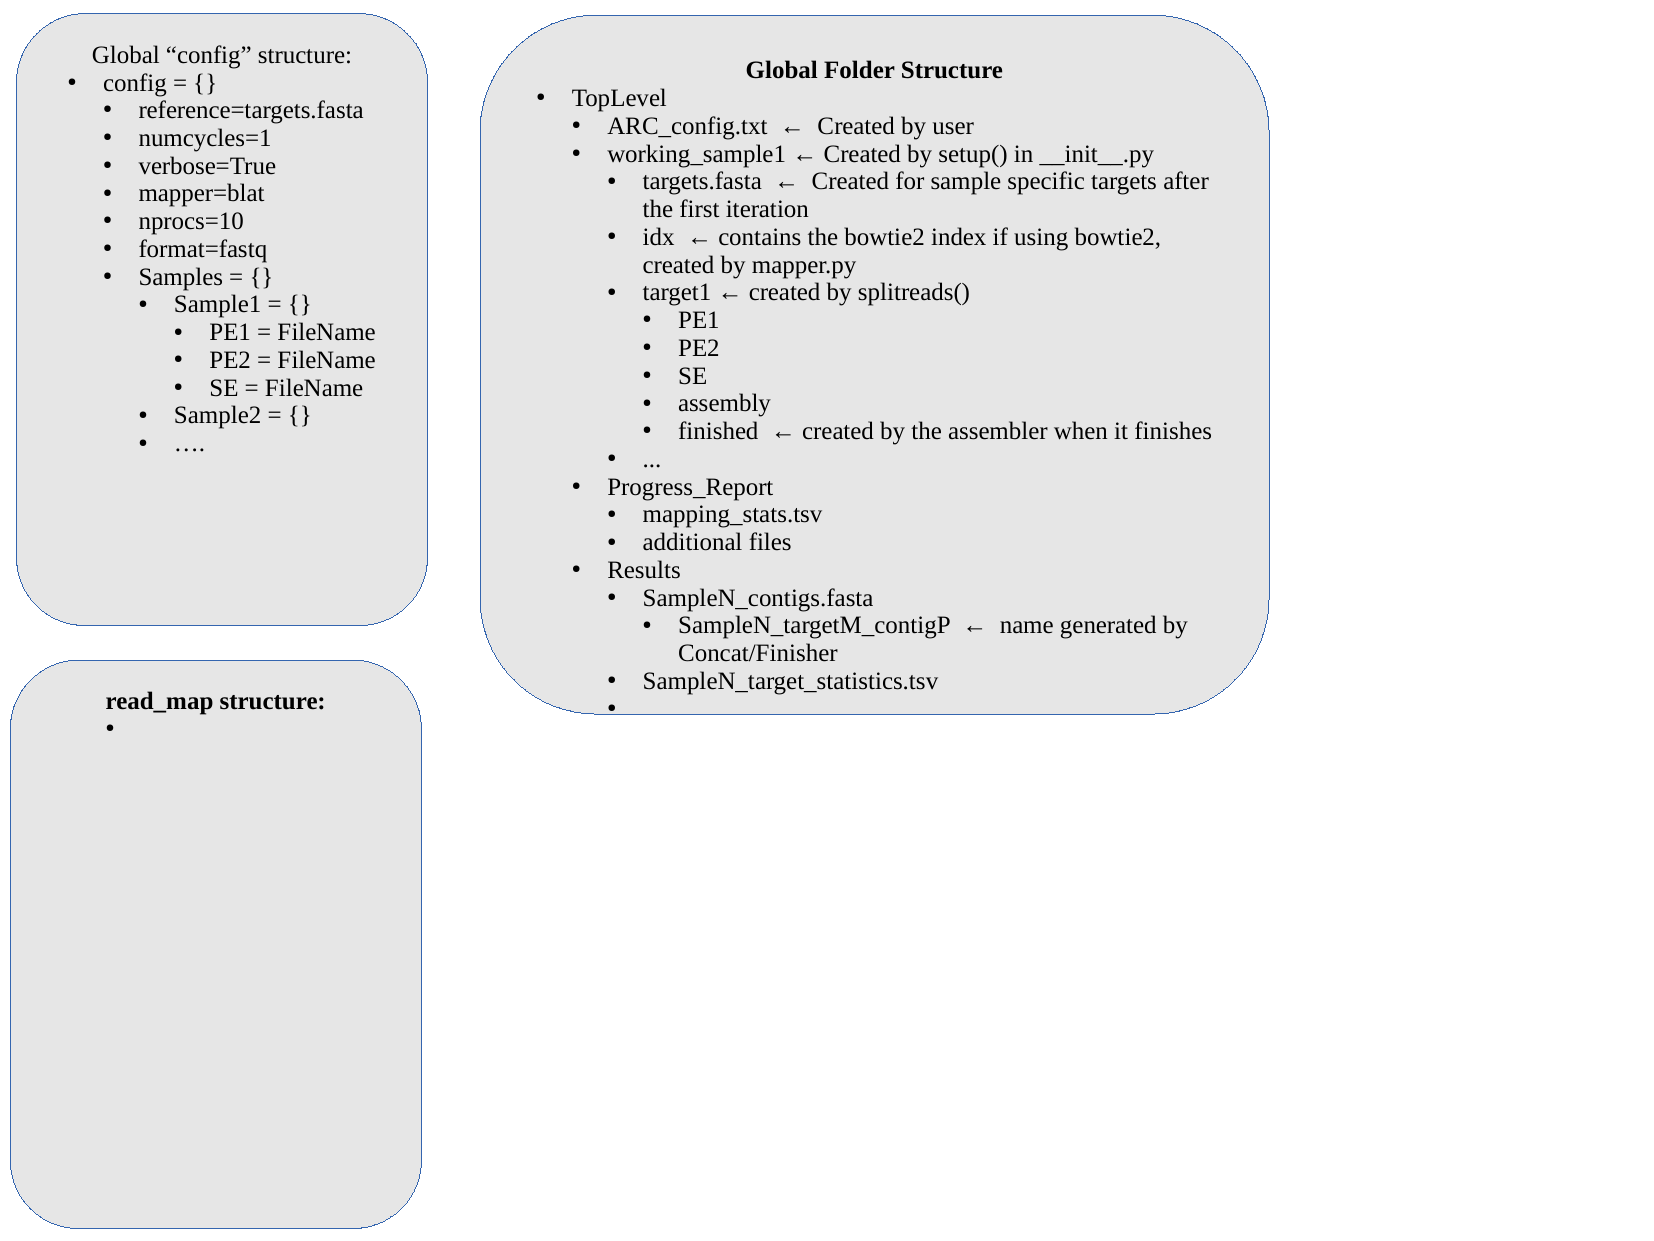

Global “config” structure:
config = {}
reference=targets.fasta
numcycles=1
verbose=True
mapper=blat
nprocs=10
format=fastq
Samples = {}
Sample1 = {}
PE1 = FileName
PE2 = FileName
SE = FileName
Sample2 = {}
….
Global Folder Structure
TopLevel
ARC_config.txt ← Created by user
working_sample1 ← Created by setup() in __init__.py
targets.fasta ← Created for sample specific targets after the first iteration
idx ← contains the bowtie2 index if using bowtie2, created by mapper.py
target1 ← created by splitreads()
PE1
PE2
SE
assembly
finished ← created by the assembler when it finishes
...
Progress_Report
mapping_stats.tsv
additional files
Results
SampleN_contigs.fasta
SampleN_targetM_contigP ← name generated by Concat/Finisher
SampleN_target_statistics.tsv
read_map structure: